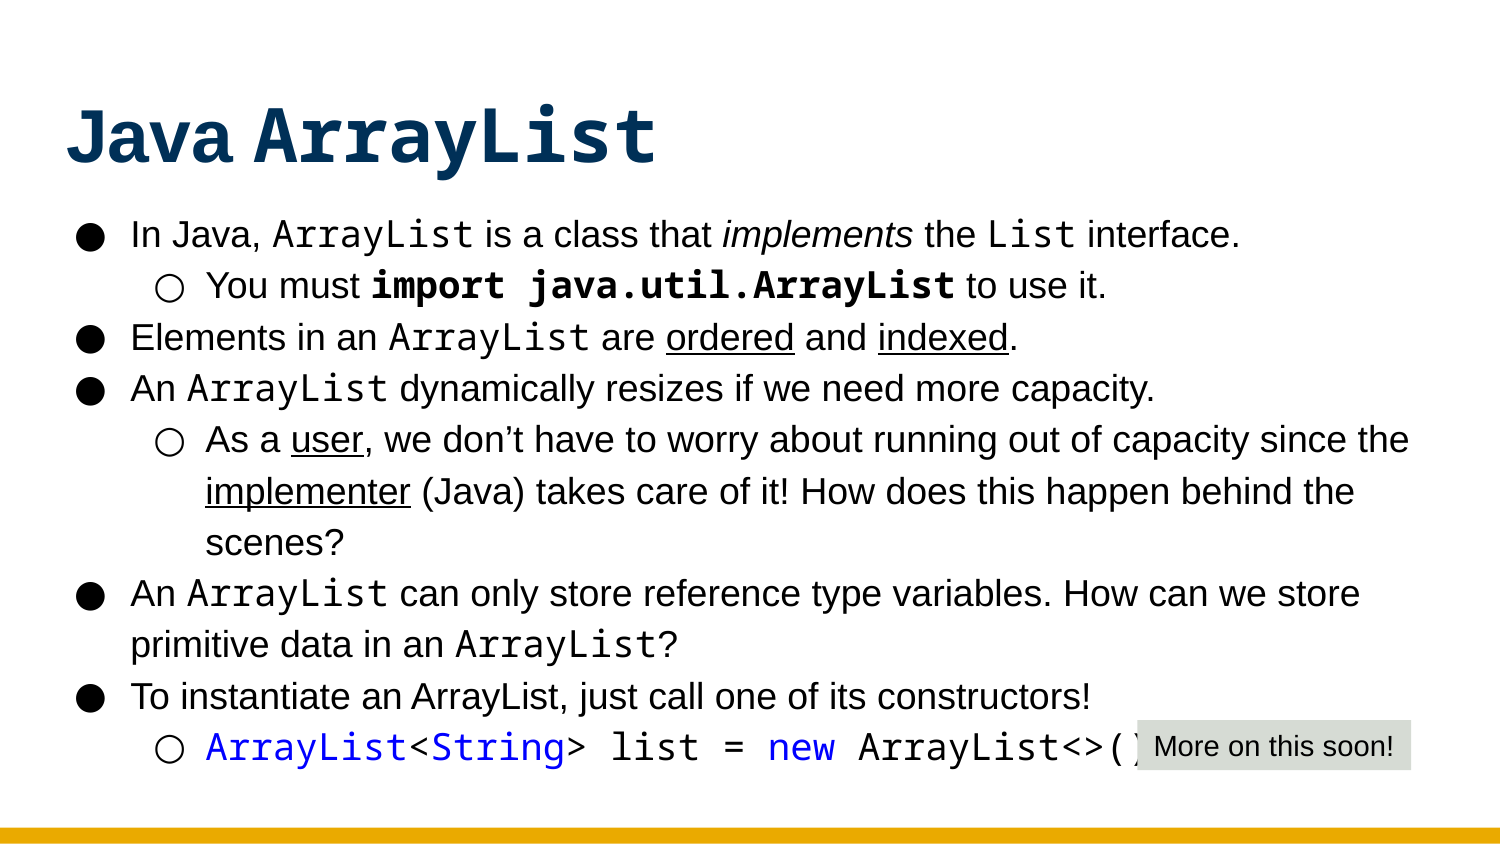

# Java ArrayList
In Java, ArrayList is a class that implements the List interface.
You must import java.util.ArrayList to use it.
Elements in an ArrayList are ordered and indexed.
An ArrayList dynamically resizes if we need more capacity.
As a user, we don’t have to worry about running out of capacity since the implementer (Java) takes care of it! How does this happen behind the scenes?
An ArrayList can only store reference type variables. How can we store primitive data in an ArrayList?
To instantiate an ArrayList, just call one of its constructors!
ArrayList<String> list = new ArrayList<>();
More on this soon!